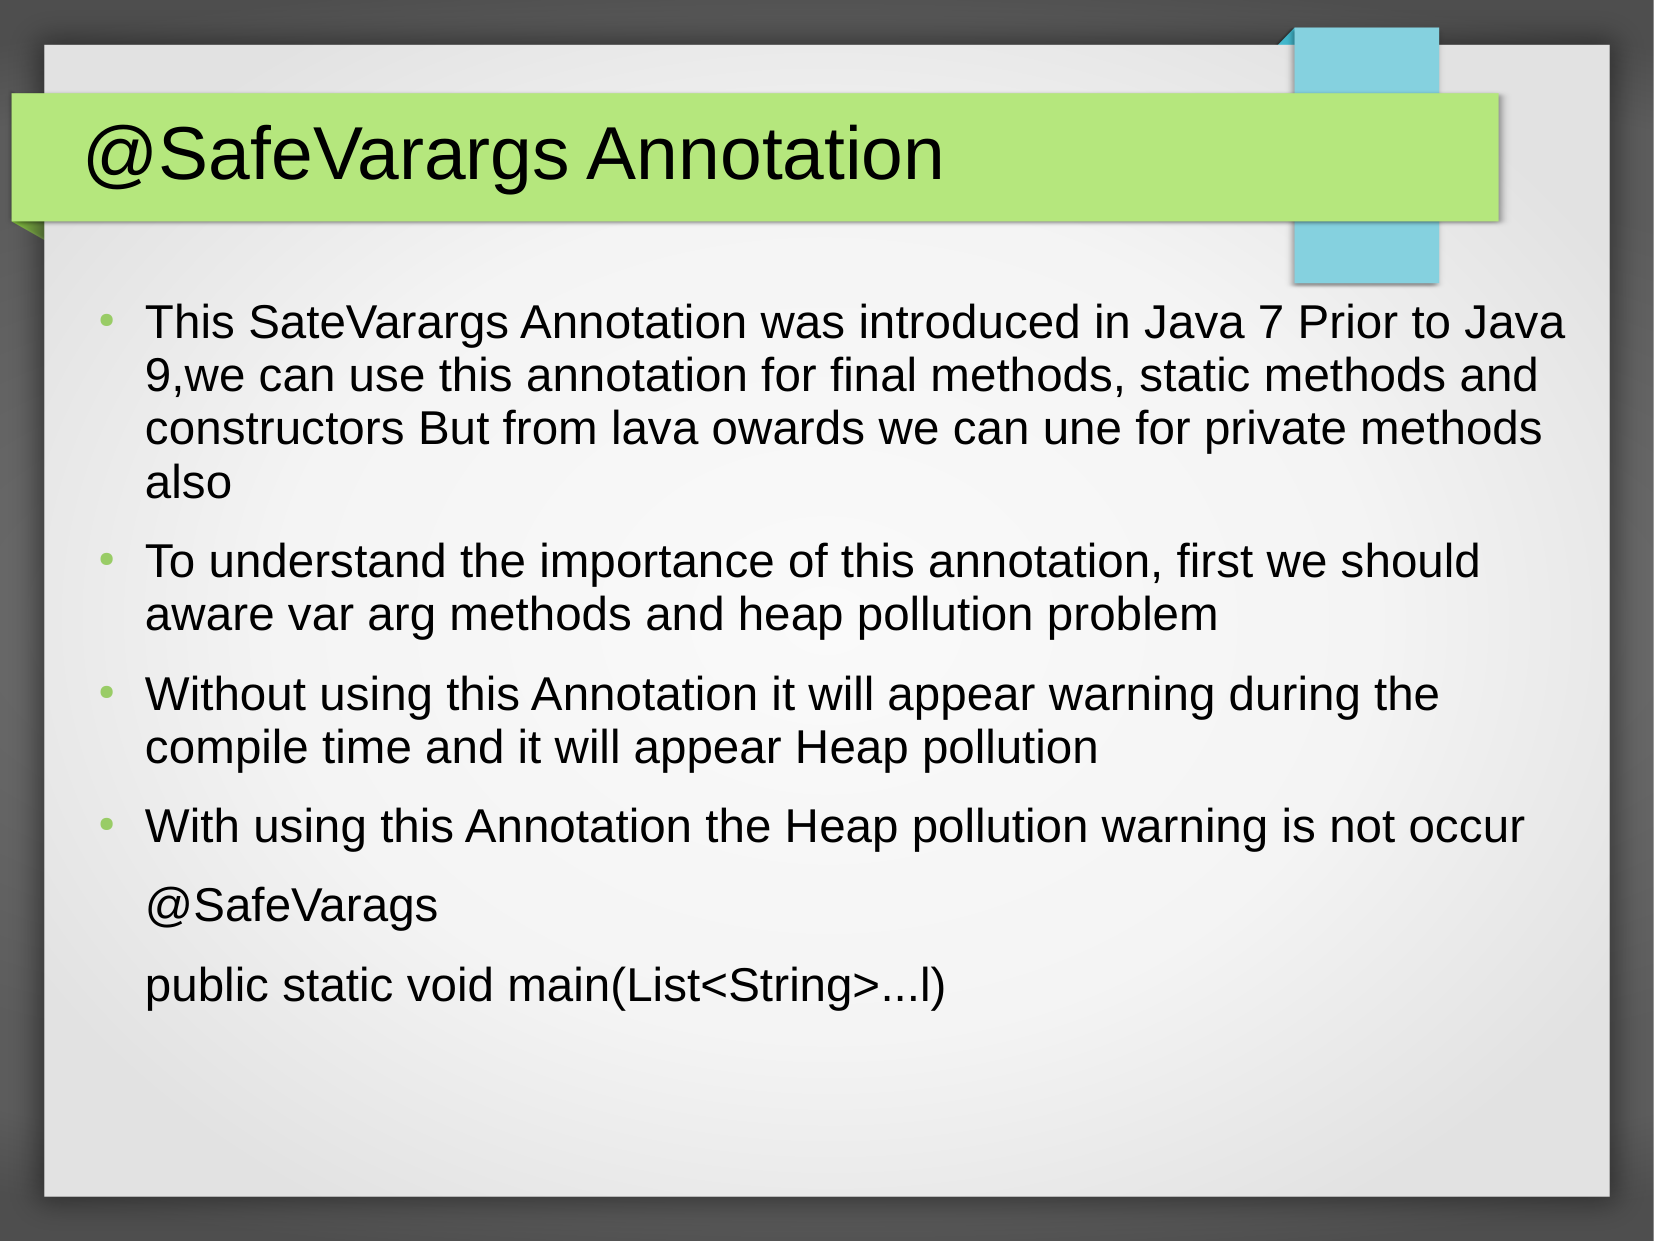

# @SafeVarargs Annotation
This SateVarargs Annotation was introduced in Java 7 Prior to Java 9,we can use this annotation for final methods, static methods and constructors But from lava owards we can une for private methods also
To understand the importance of this annotation, first we should aware var arg methods and heap pollution problem
Without using this Annotation it will appear warning during the compile time and it will appear Heap pollution
With using this Annotation the Heap pollution warning is not occur
@SafeVarags
public static void main(List<String>...l)